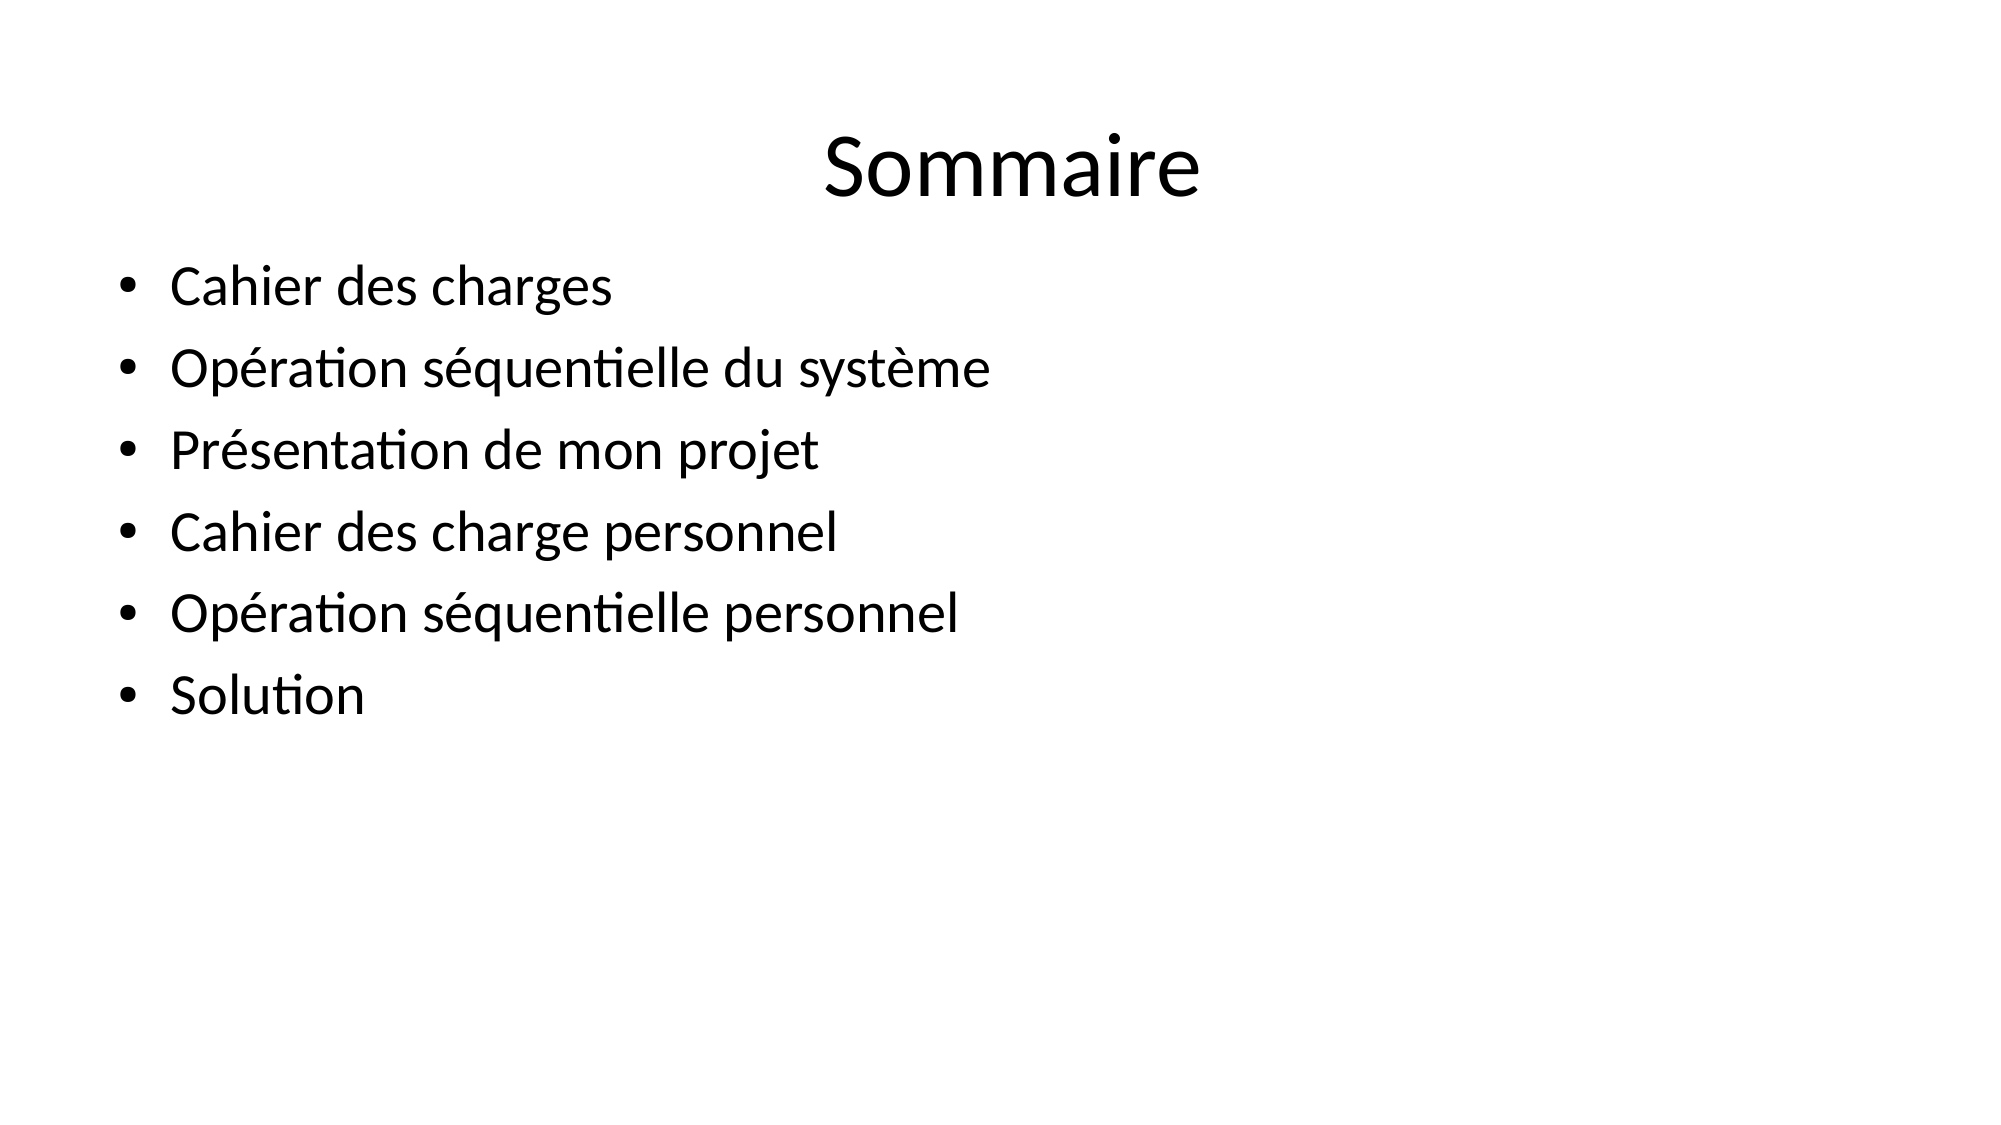

# Sommaire
Cahier des charges
Opération séquentielle du système
Présentation de mon projet
Cahier des charge personnel
Opération séquentielle personnel
Solution